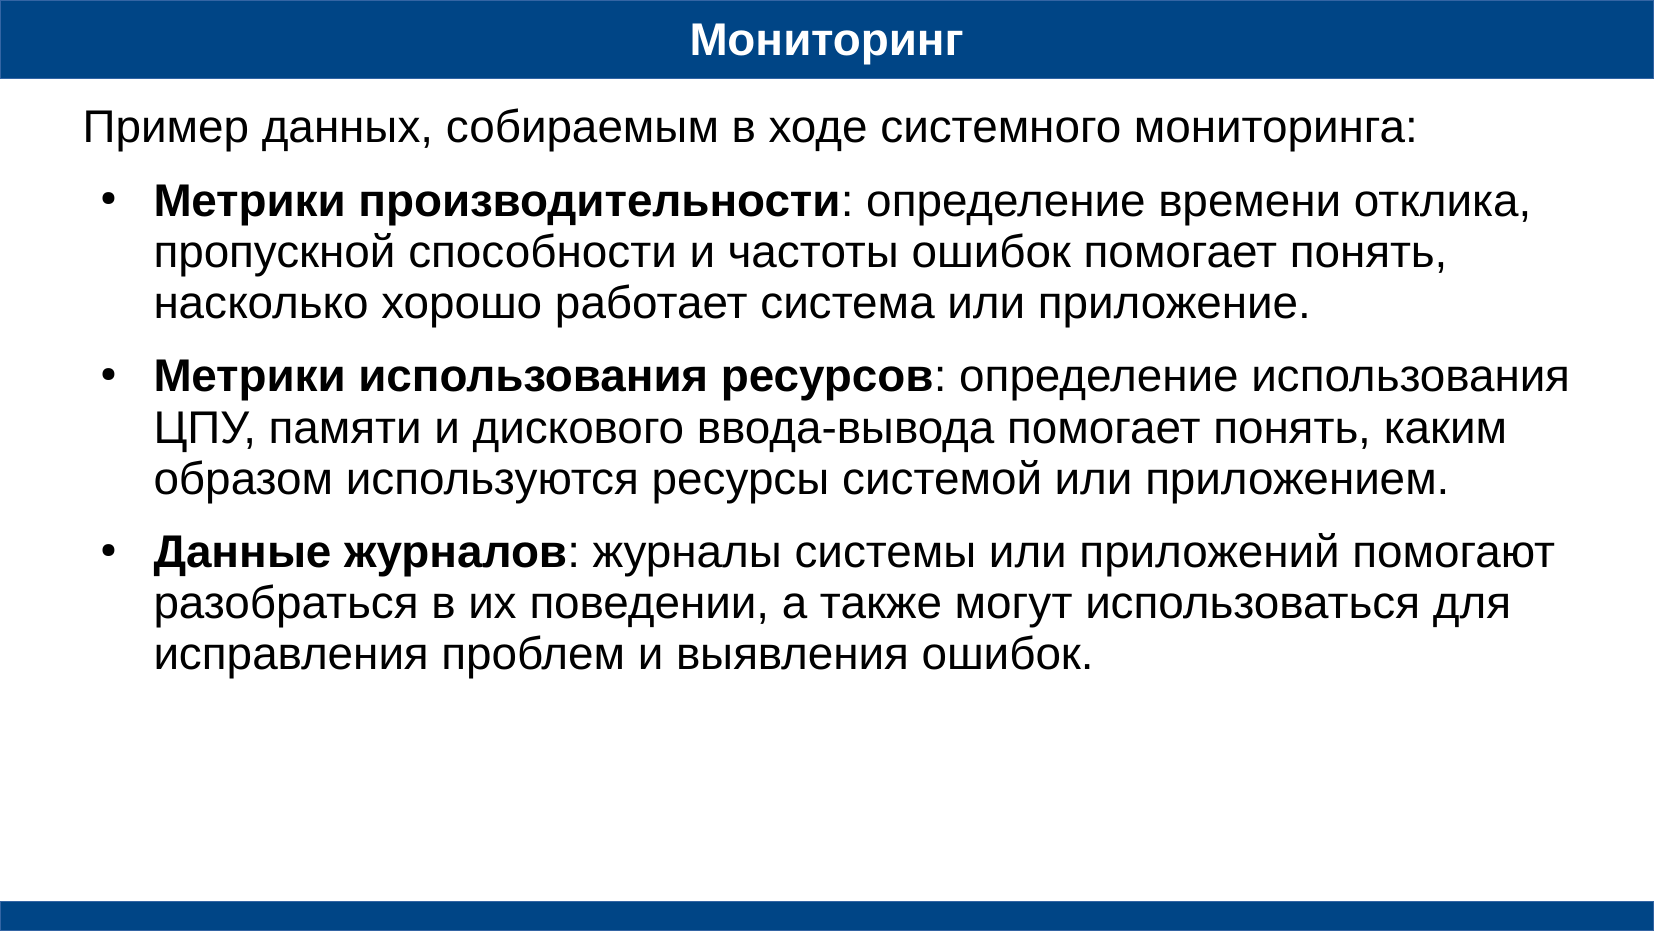

# Мониторинг
Пример данных, собираемым в ходе системного мониторинга:
Метрики производительности: определение времени отклика, пропускной способности и частоты ошибок помогает понять, насколько хорошо работает система или приложение.
Метрики использования ресурсов: определение использования ЦПУ, памяти и дискового ввода-вывода помогает понять, каким образом используются ресурсы системой или приложением.
Данные журналов: журналы системы или приложений помогают разобраться в их поведении, а также могут использоваться для исправления проблем и выявления ошибок.